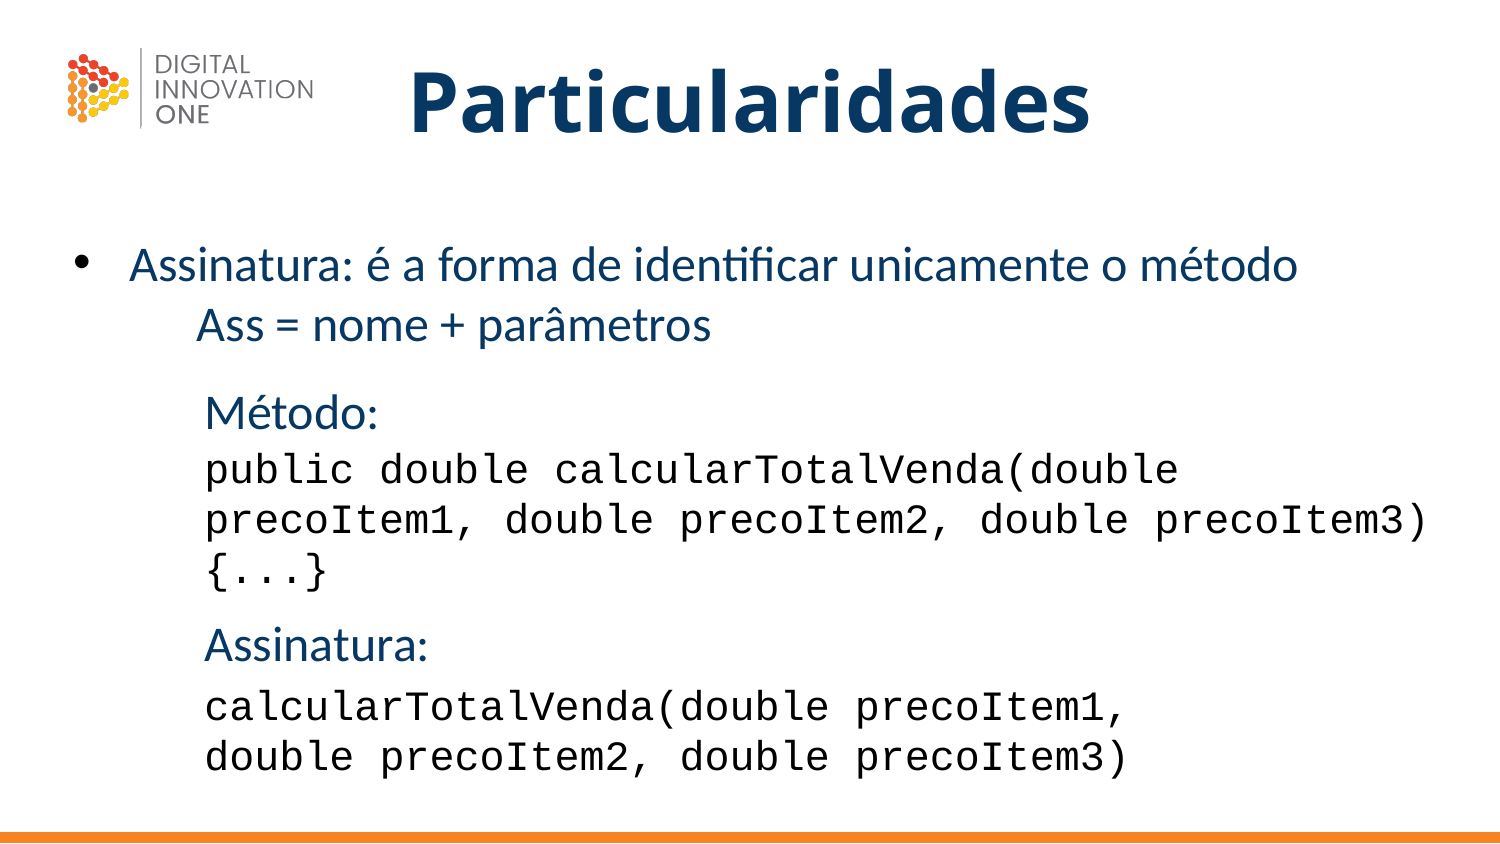

# Particularidades
Assinatura: é a forma de identificar unicamente o método
           Ass = nome + parâmetros
Método:
public double calcularTotalVenda(double precoItem1, double precoItem2, double precoItem3) {...}
Assinatura:
calcularTotalVenda(double precoItem1,
double precoItem2, double precoItem3)